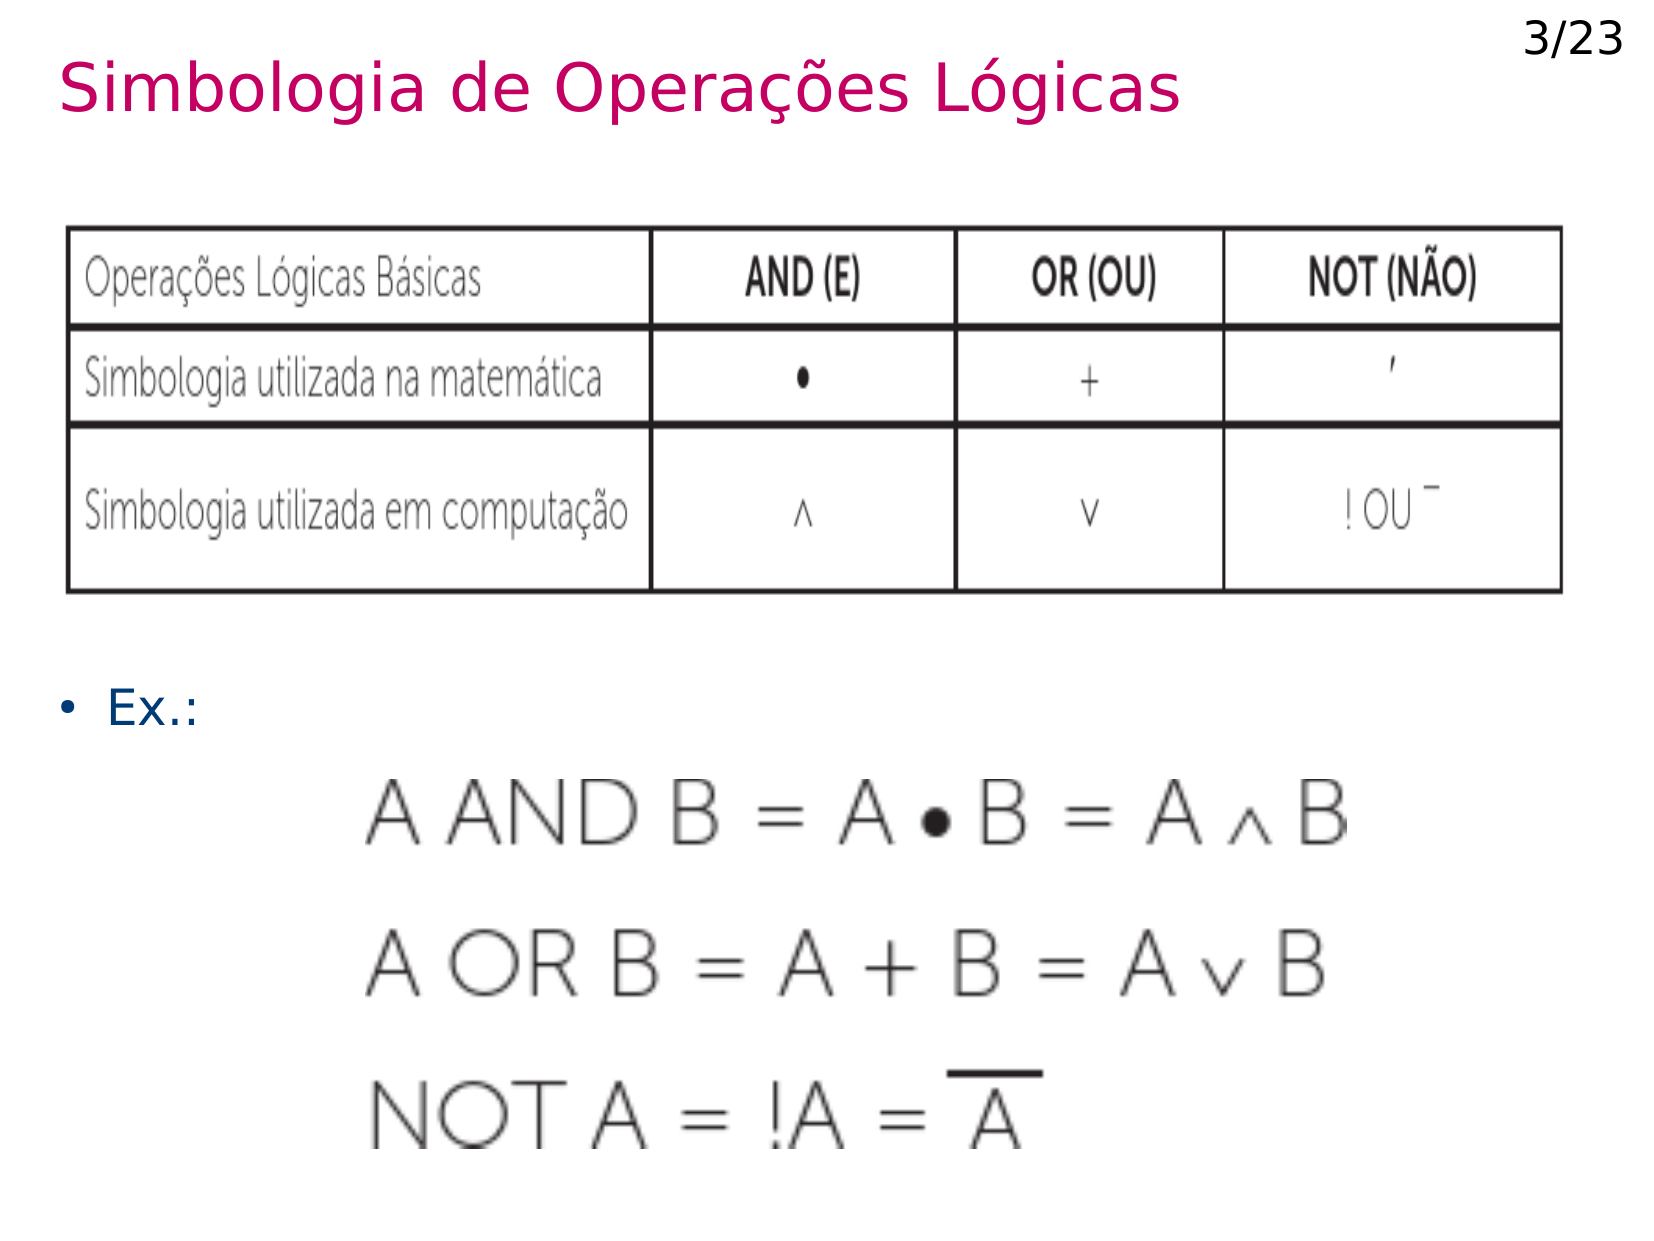

3
# Simbologia de Operações Lógicas
Ex.: